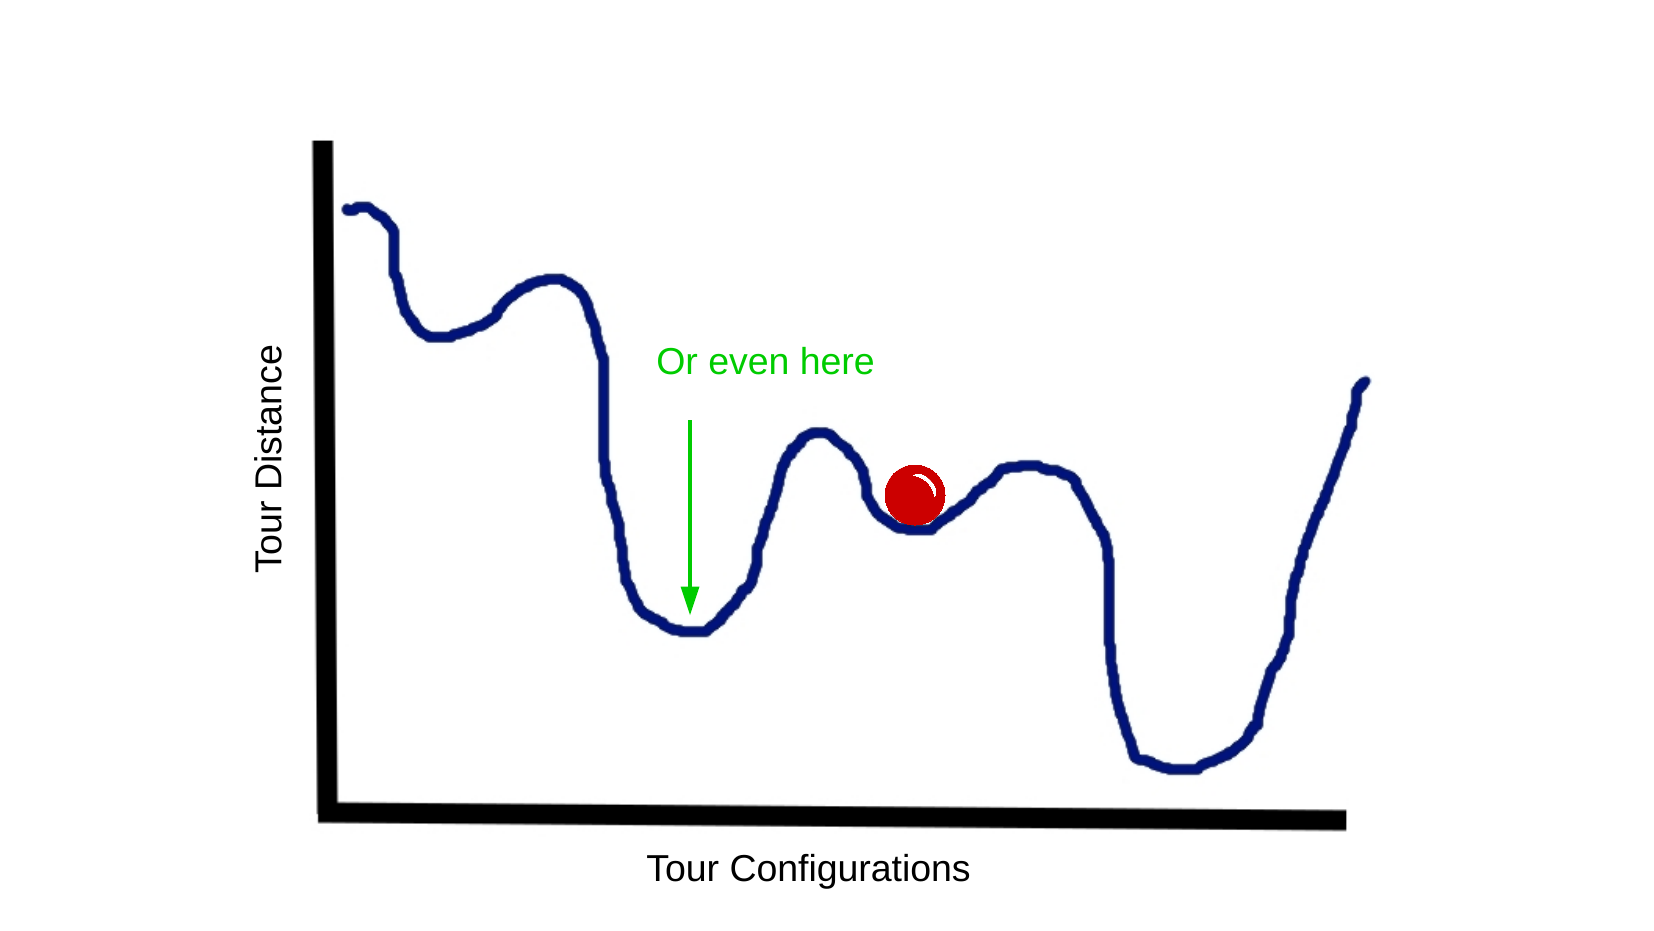

Or even here
Tour Distance
Tour Configurations